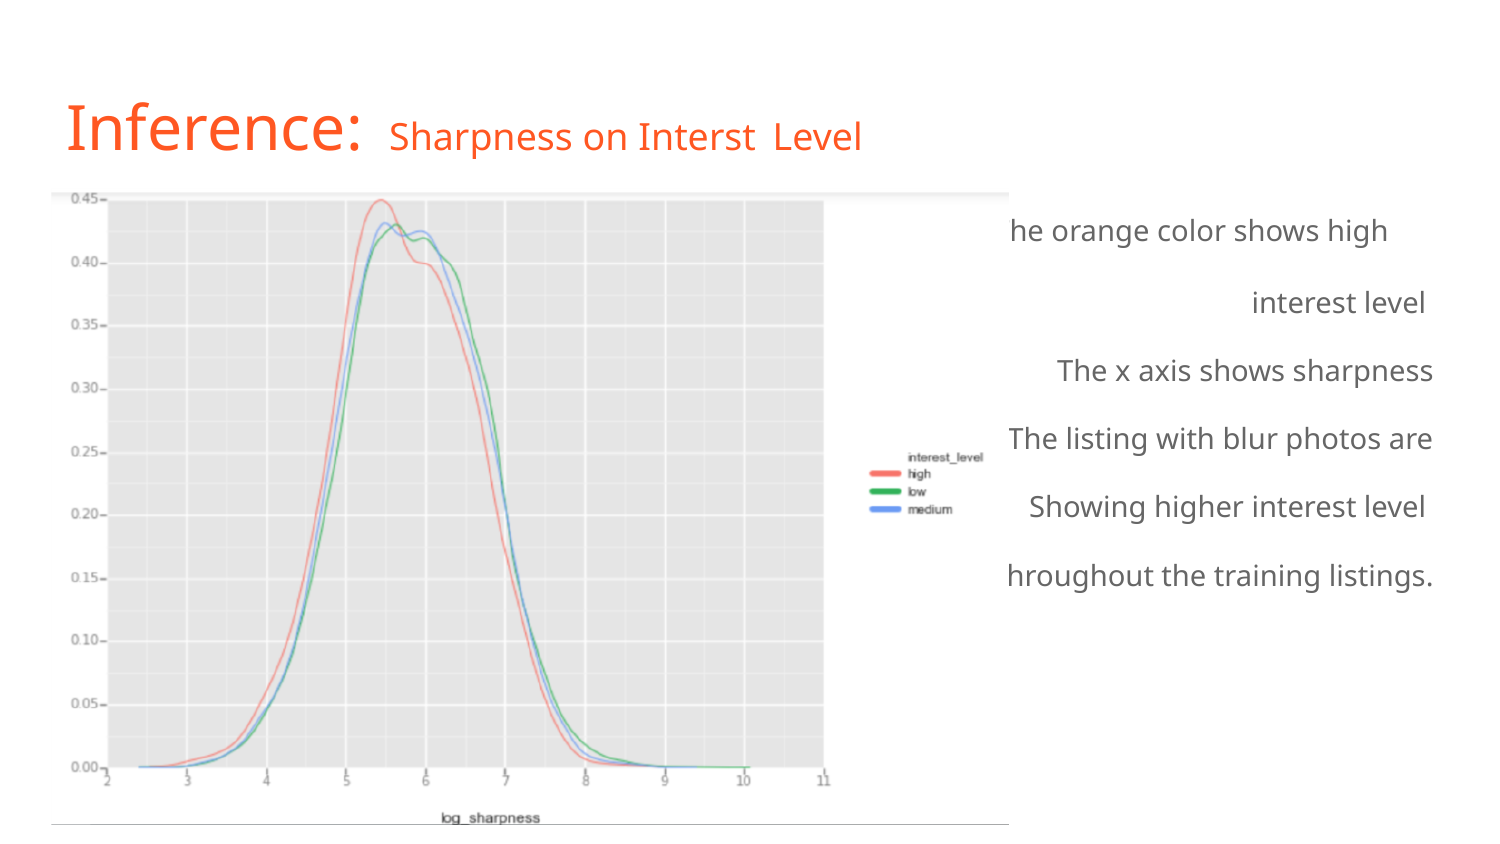

# Inference: Sharpness on Interst Level
 The orange color shows high interest level
 The x axis shows sharpness
The listing with blur photos are
Showing higher interest level
Throughout the training listings.